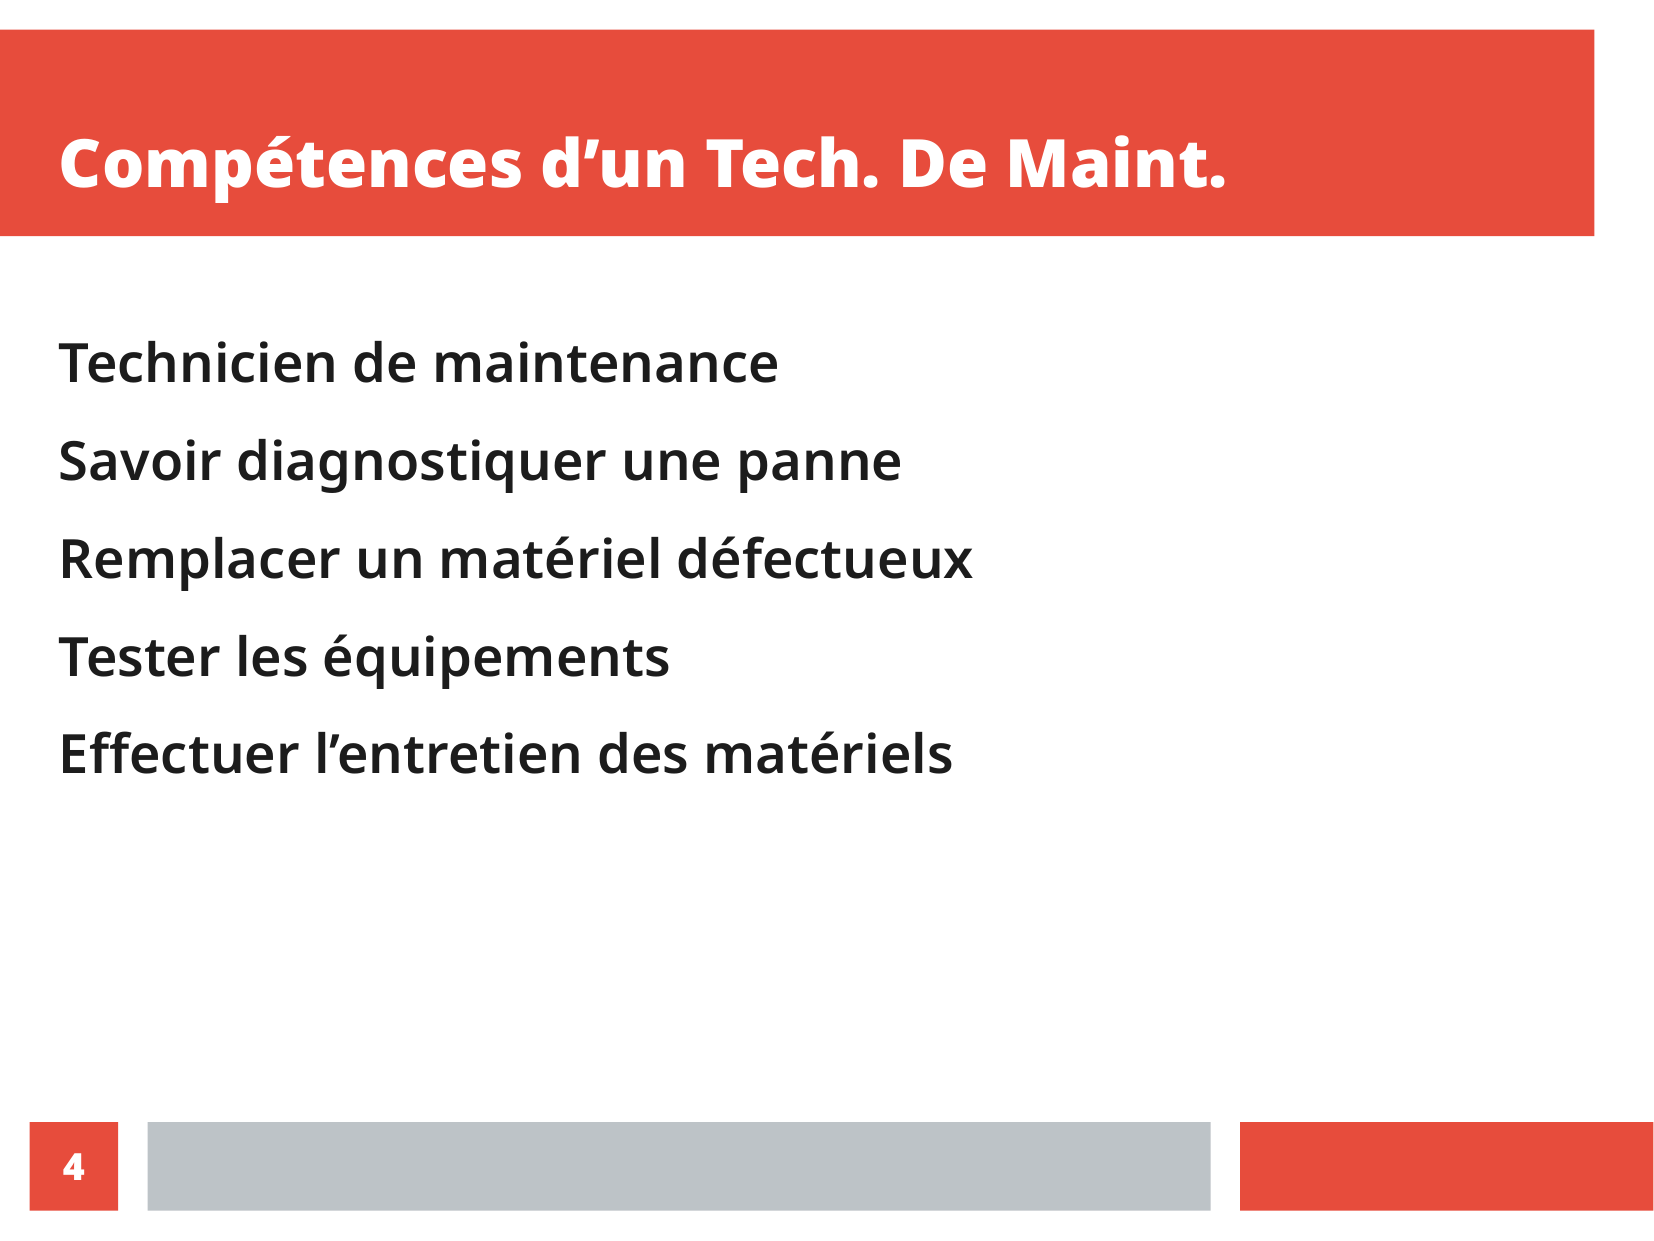

# Compétences d’un Tech. De Maint.
Technicien de maintenance
Savoir diagnostiquer une panne
Remplacer un matériel défectueux
Tester les équipements
Effectuer l’entretien des matériels
4